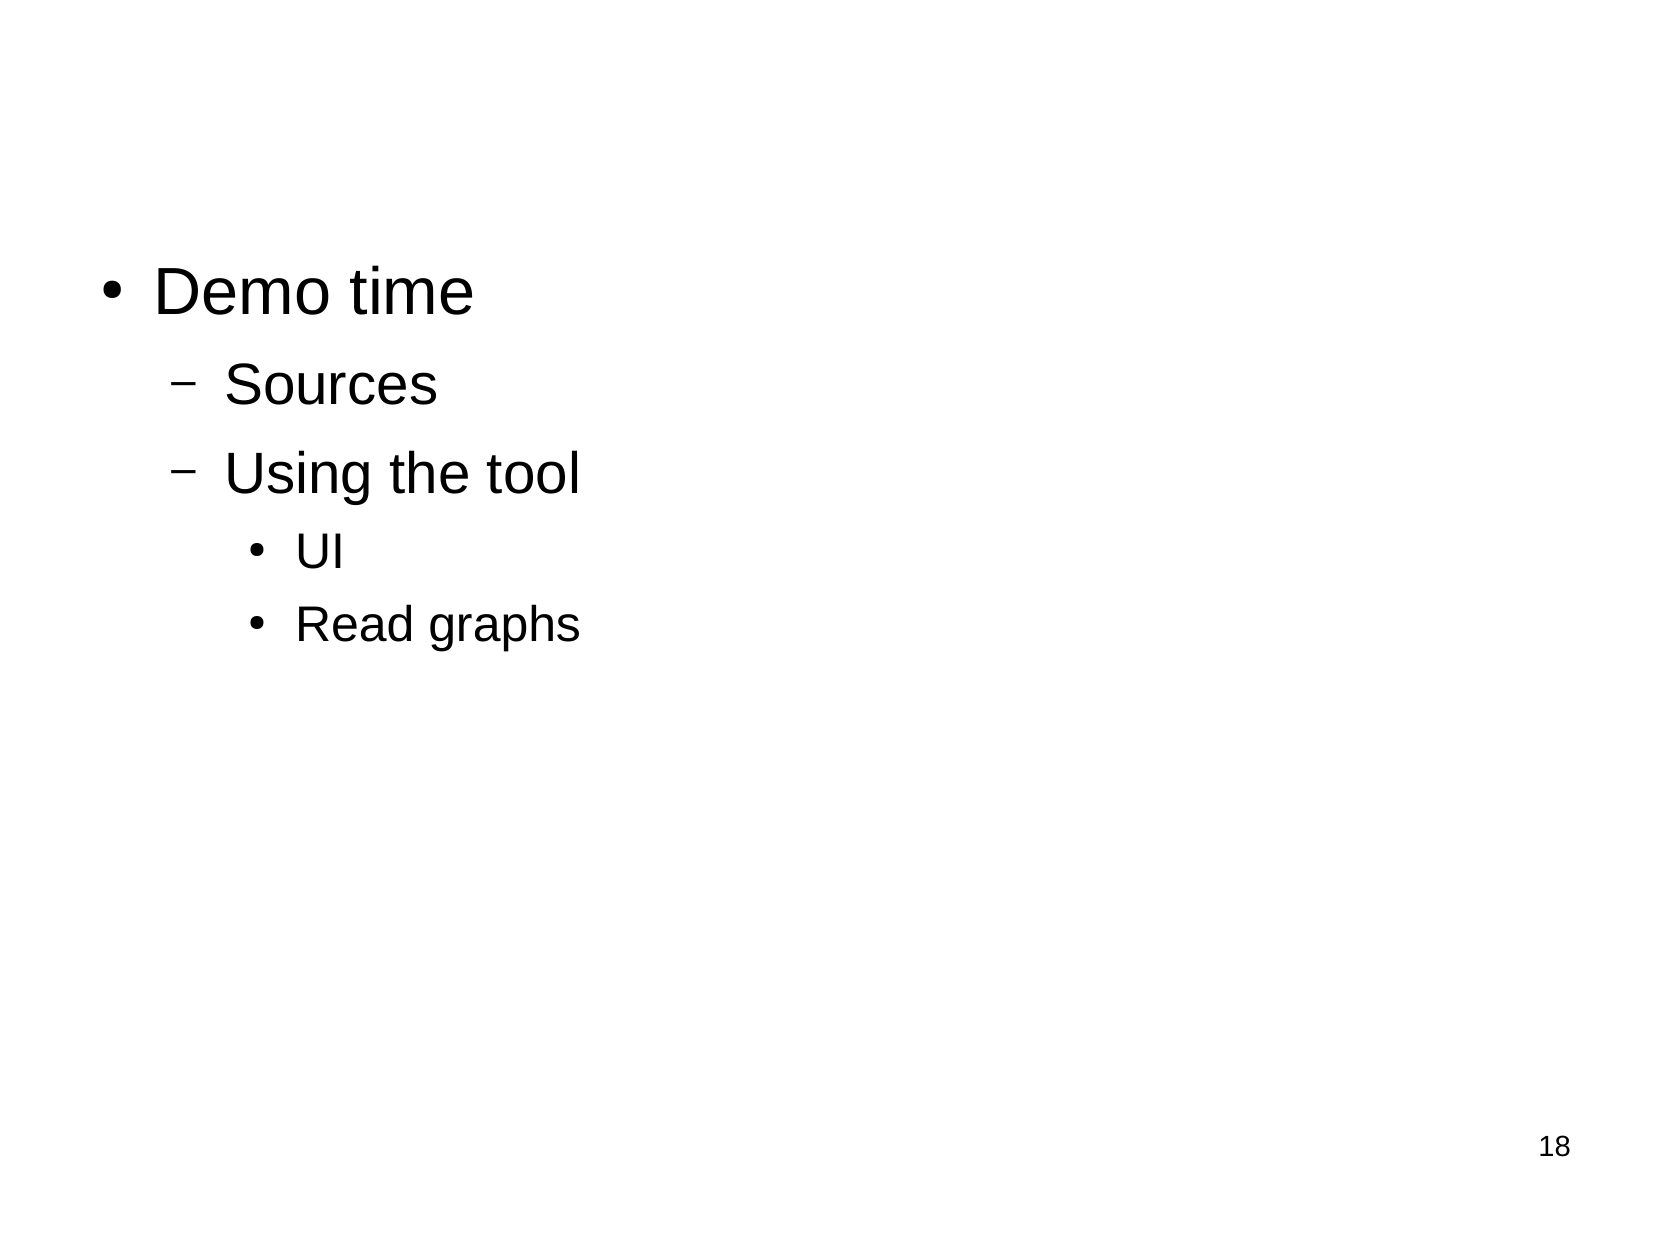

# Demo time
Sources
Using the tool
UI
Read graphs
18